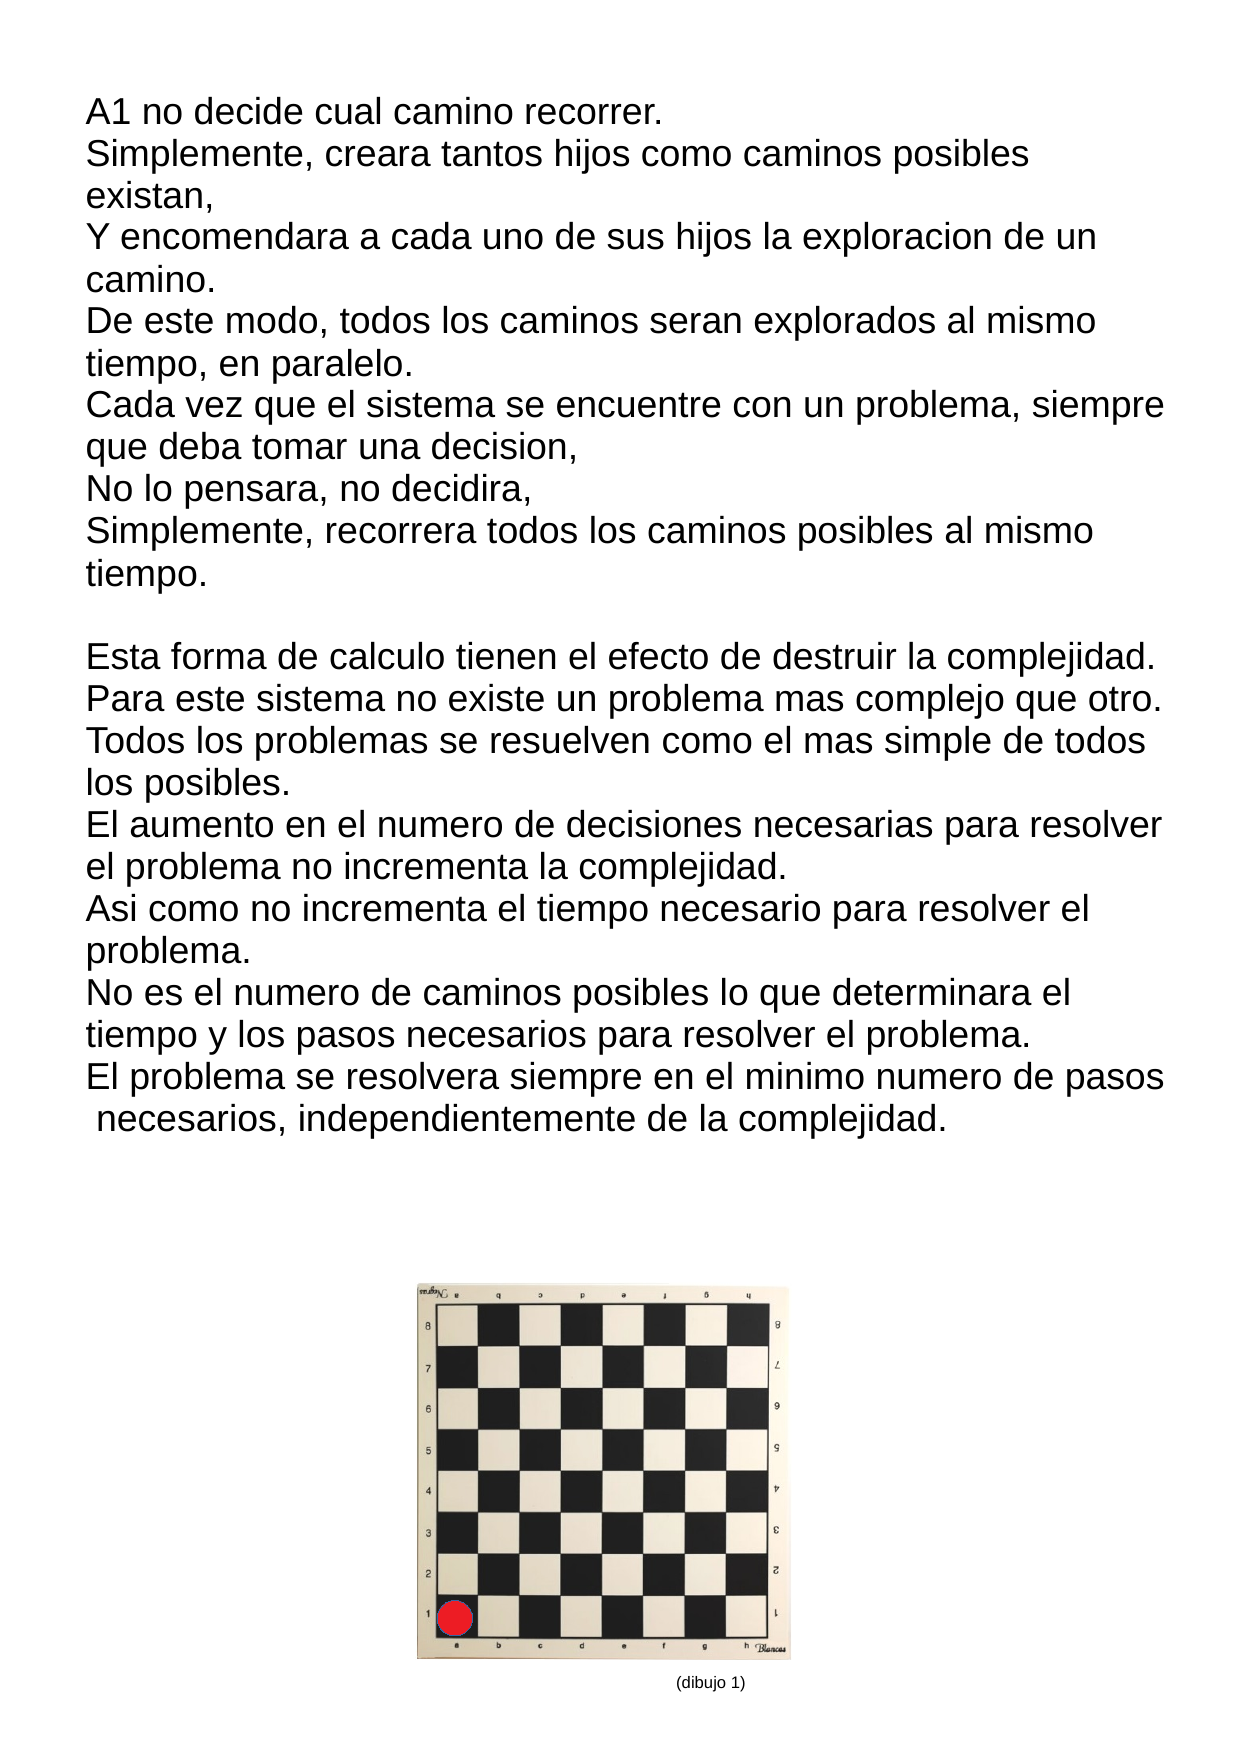

A1 no decide cual camino recorrer.
Simplemente, creara tantos hijos como caminos posibles existan,
Y encomendara a cada uno de sus hijos la exploracion de un camino.
De este modo, todos los caminos seran explorados al mismo tiempo, en paralelo.
Cada vez que el sistema se encuentre con un problema, siempre que deba tomar una decision,
No lo pensara, no decidira,
Simplemente, recorrera todos los caminos posibles al mismo tiempo.
Esta forma de calculo tienen el efecto de destruir la complejidad.
Para este sistema no existe un problema mas complejo que otro.
Todos los problemas se resuelven como el mas simple de todos los posibles.
El aumento en el numero de decisiones necesarias para resolver el problema no incrementa la complejidad.
Asi como no incrementa el tiempo necesario para resolver el problema.
No es el numero de caminos posibles lo que determinara el tiempo y los pasos necesarios para resolver el problema.
El problema se resolvera siempre en el minimo numero de pasos necesarios, independientemente de la complejidad.
(dibujo 1)